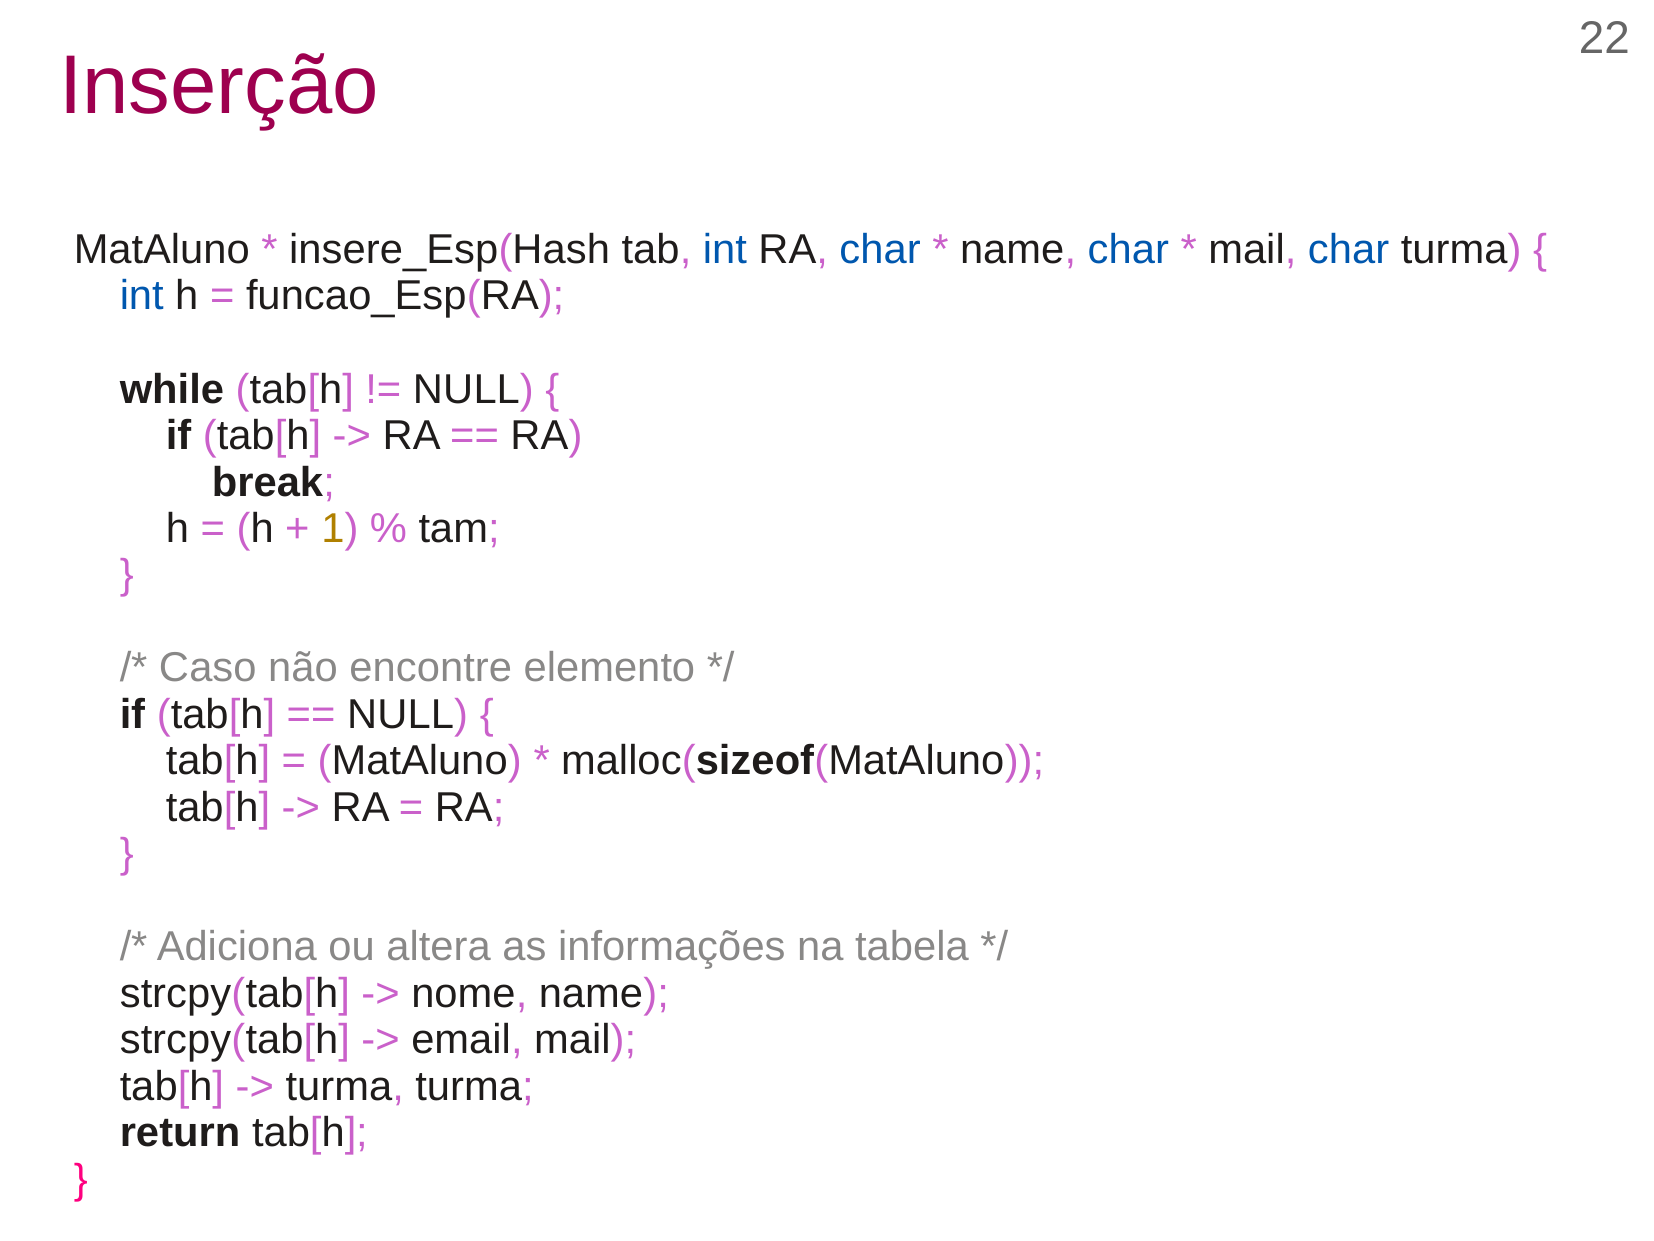

22
# Inserção
MatAluno * insere_Esp(Hash tab, int RA, char * name, char * mail, char turma) {
 int h = funcao_Esp(RA);
 while (tab[h] != NULL) {
 if (tab[h] -> RA == RA)
 break;
 h = (h + 1) % tam;
 }
 /* Caso não encontre elemento */
 if (tab[h] == NULL) {
 tab[h] = (MatAluno) * malloc(sizeof(MatAluno));
 tab[h] -> RA = RA;
 }
 /* Adiciona ou altera as informações na tabela */
 strcpy(tab[h] -> nome, name);
 strcpy(tab[h] -> email, mail);
 tab[h] -> turma, turma;
 return tab[h];
}